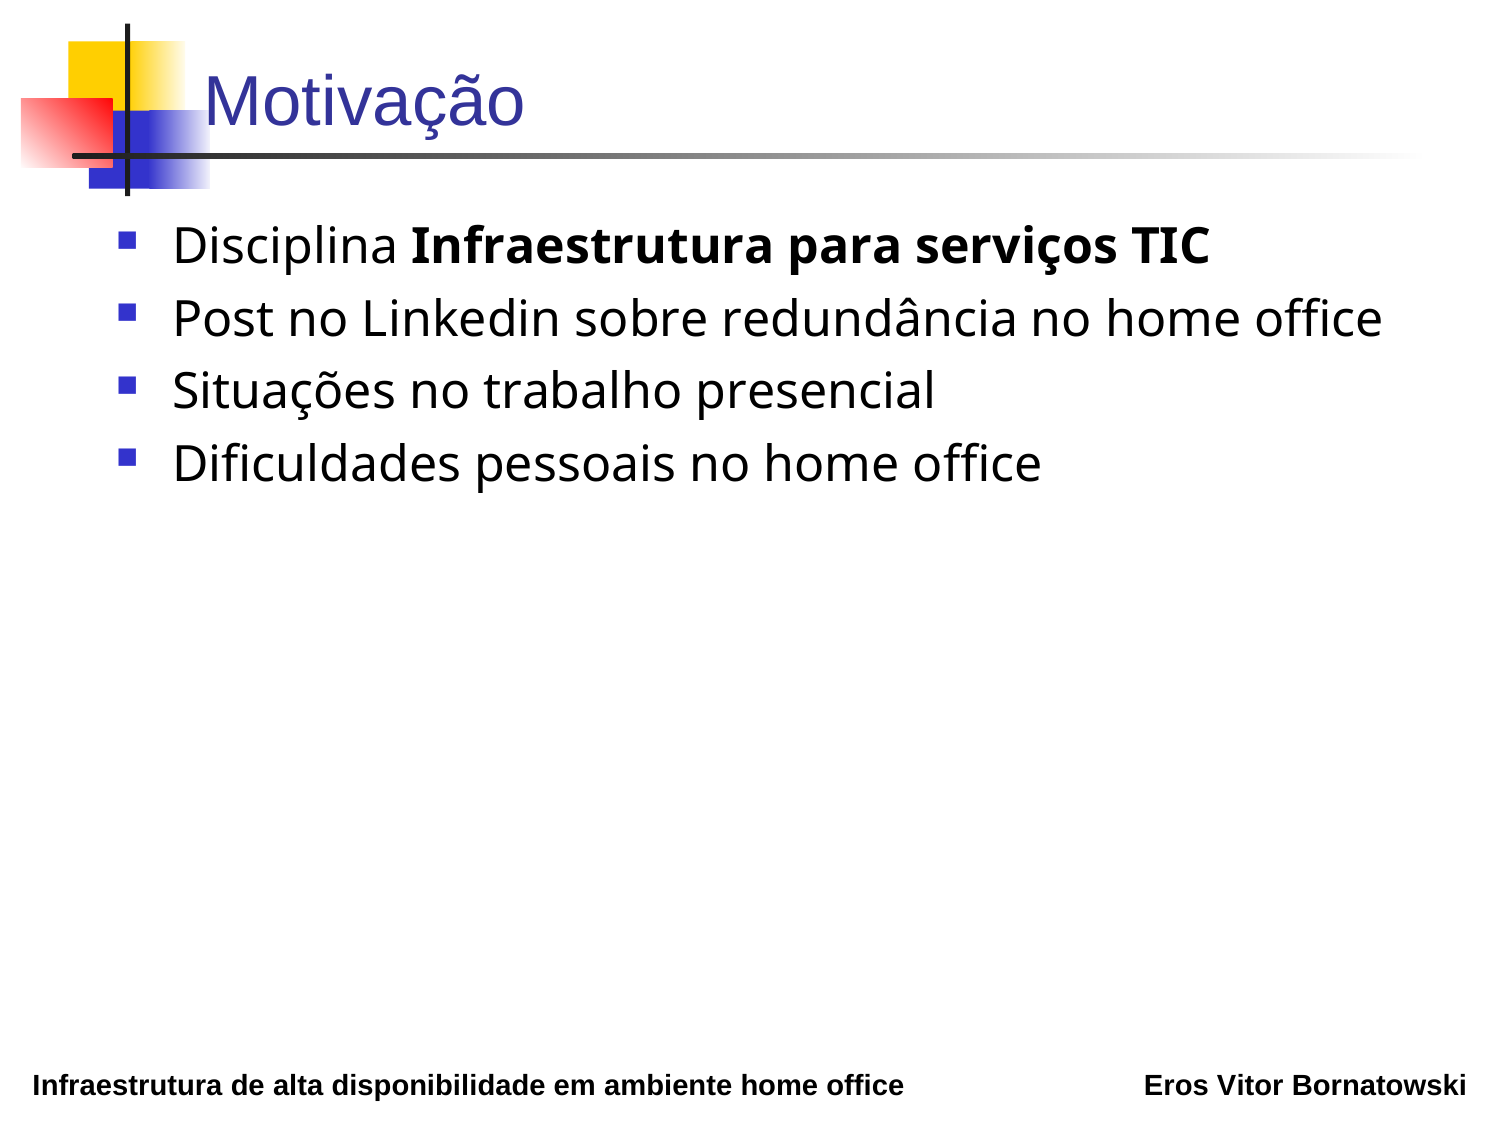

# Motivação
Disciplina Infraestrutura para serviços TIC
Post no Linkedin sobre redundância no home office
Situações no trabalho presencial
Dificuldades pessoais no home office